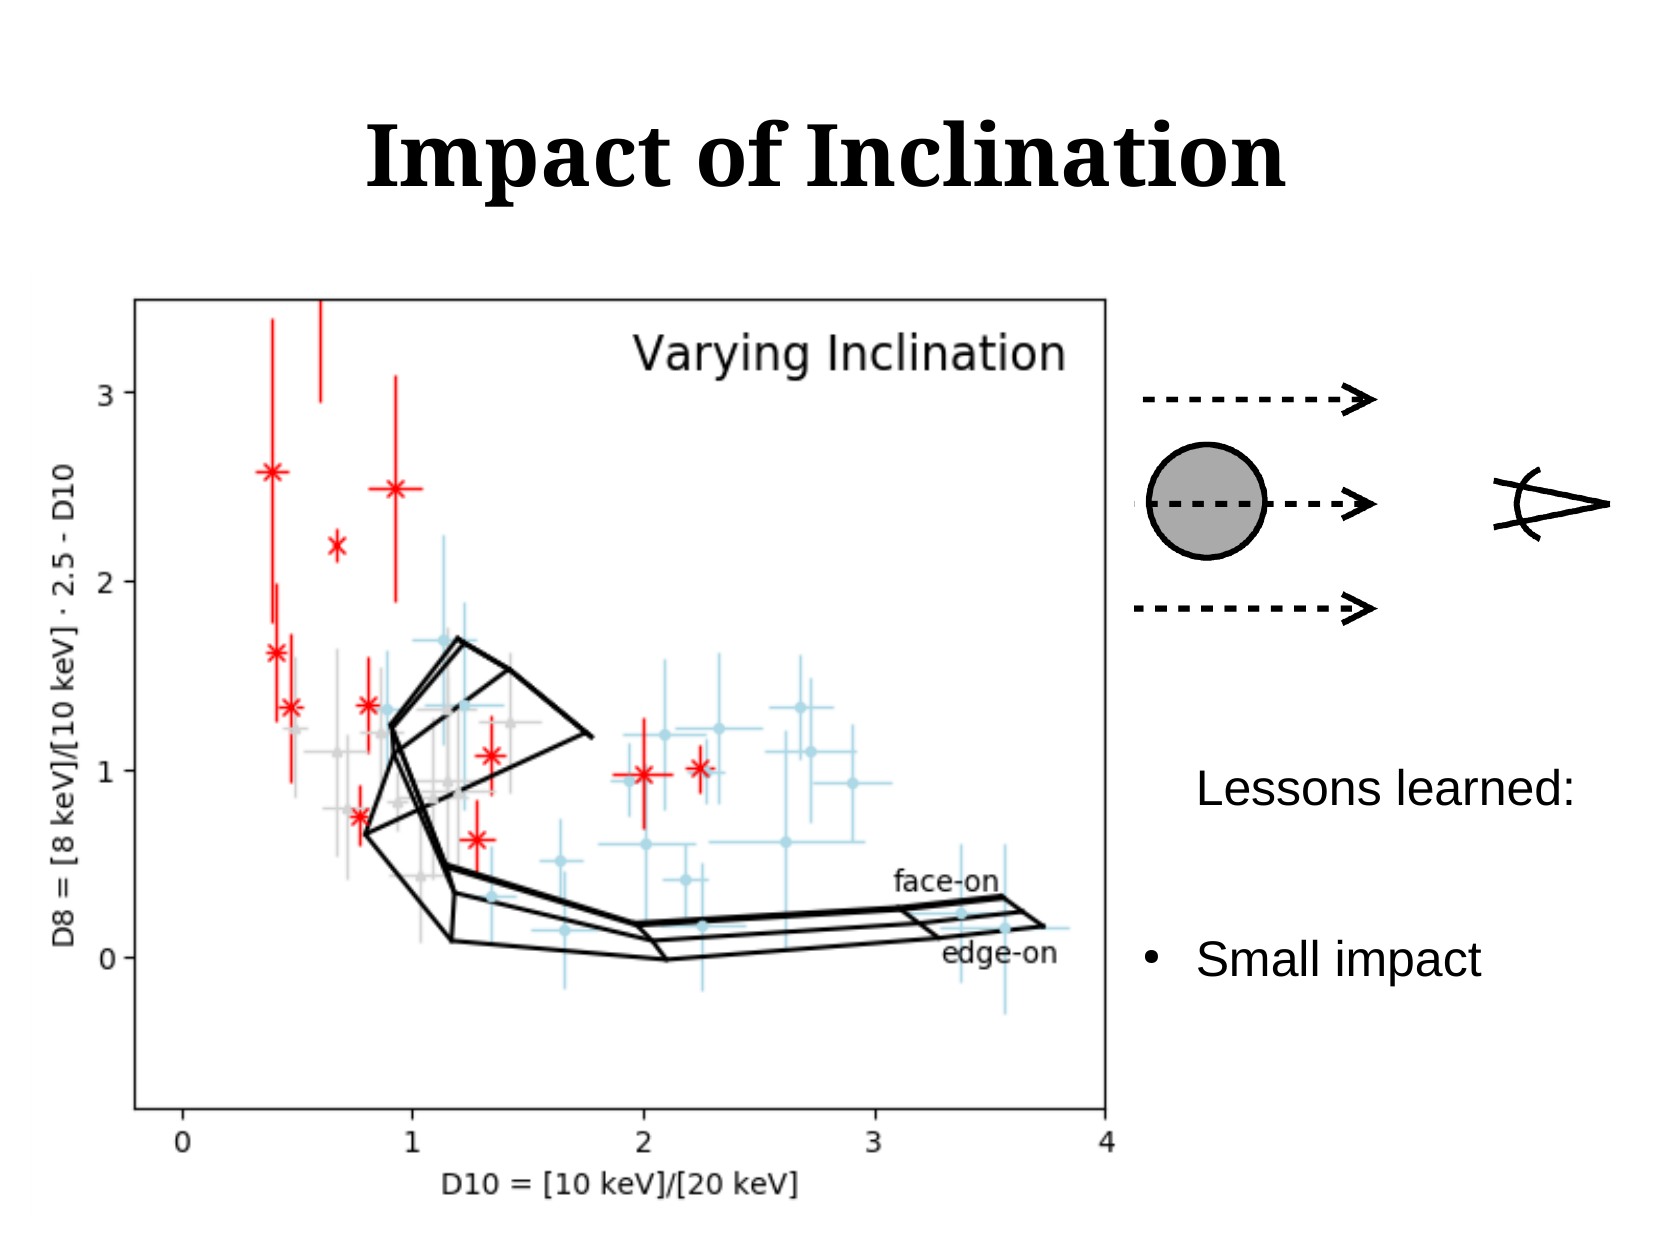

# Impact of Inclination
Lessons learned:
Small impact